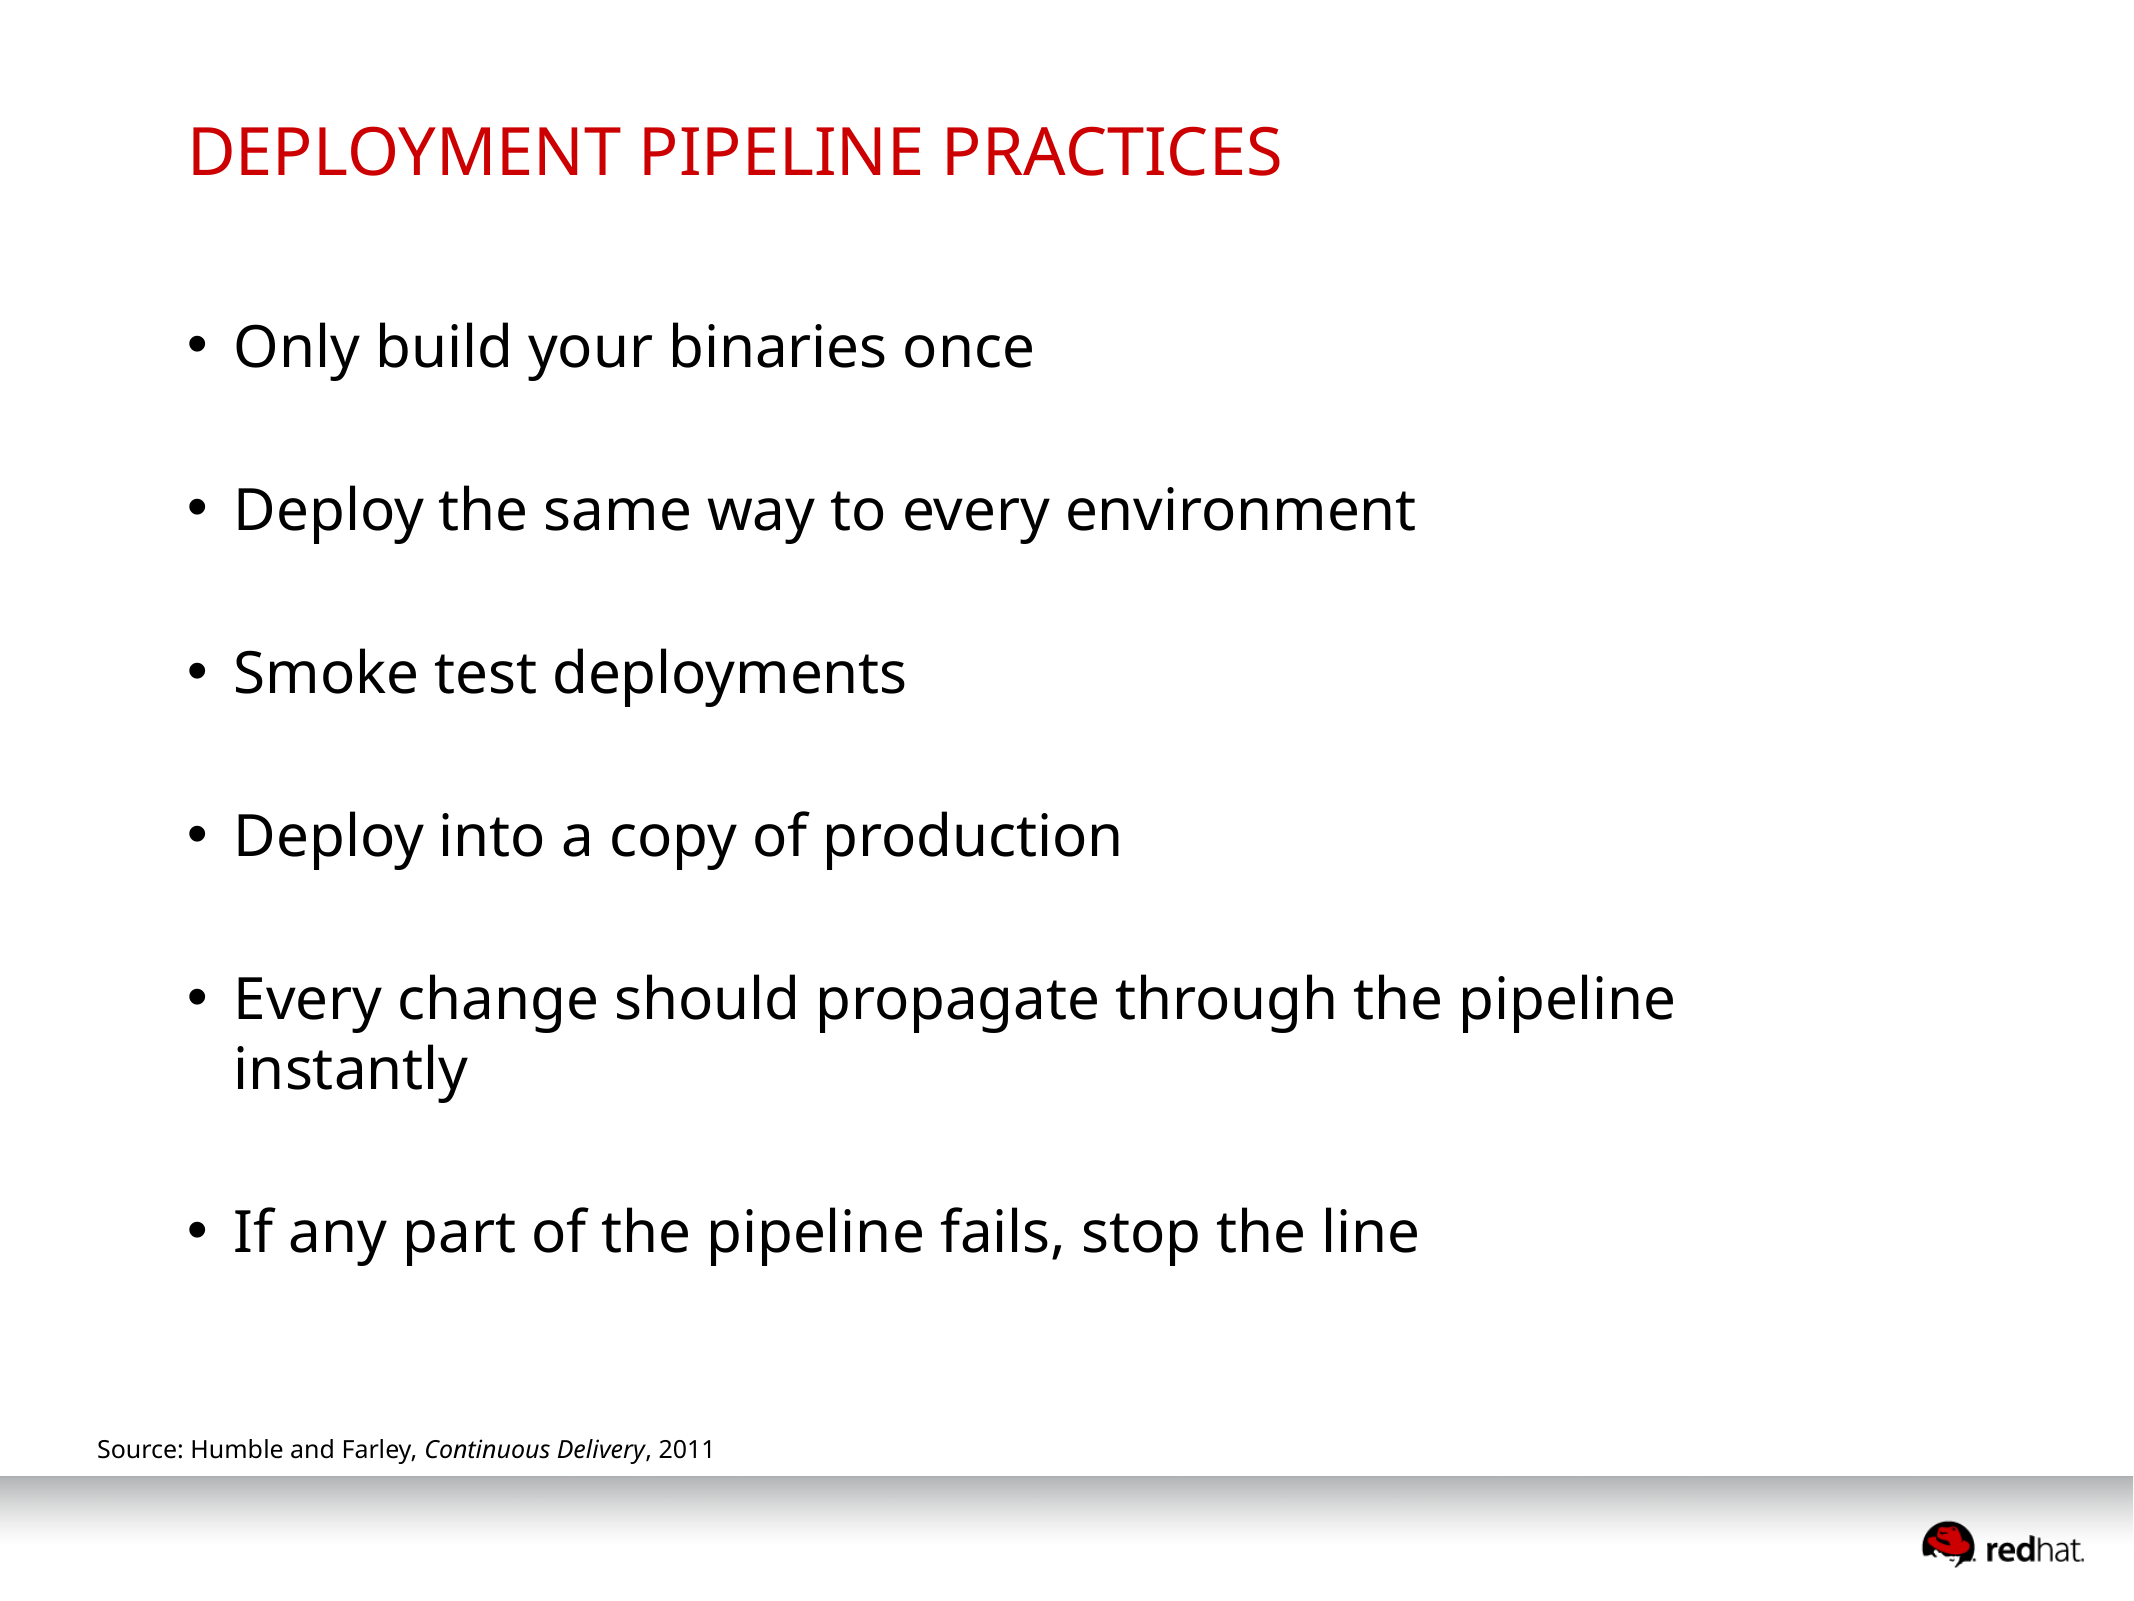

# Deployment Pipeline Practices
Only build your binaries once
Deploy the same way to every environment
Smoke test deployments
Deploy into a copy of production
Every change should propagate through the pipeline instantly
If any part of the pipeline fails, stop the line
Source: Humble and Farley, Continuous Delivery, 2011